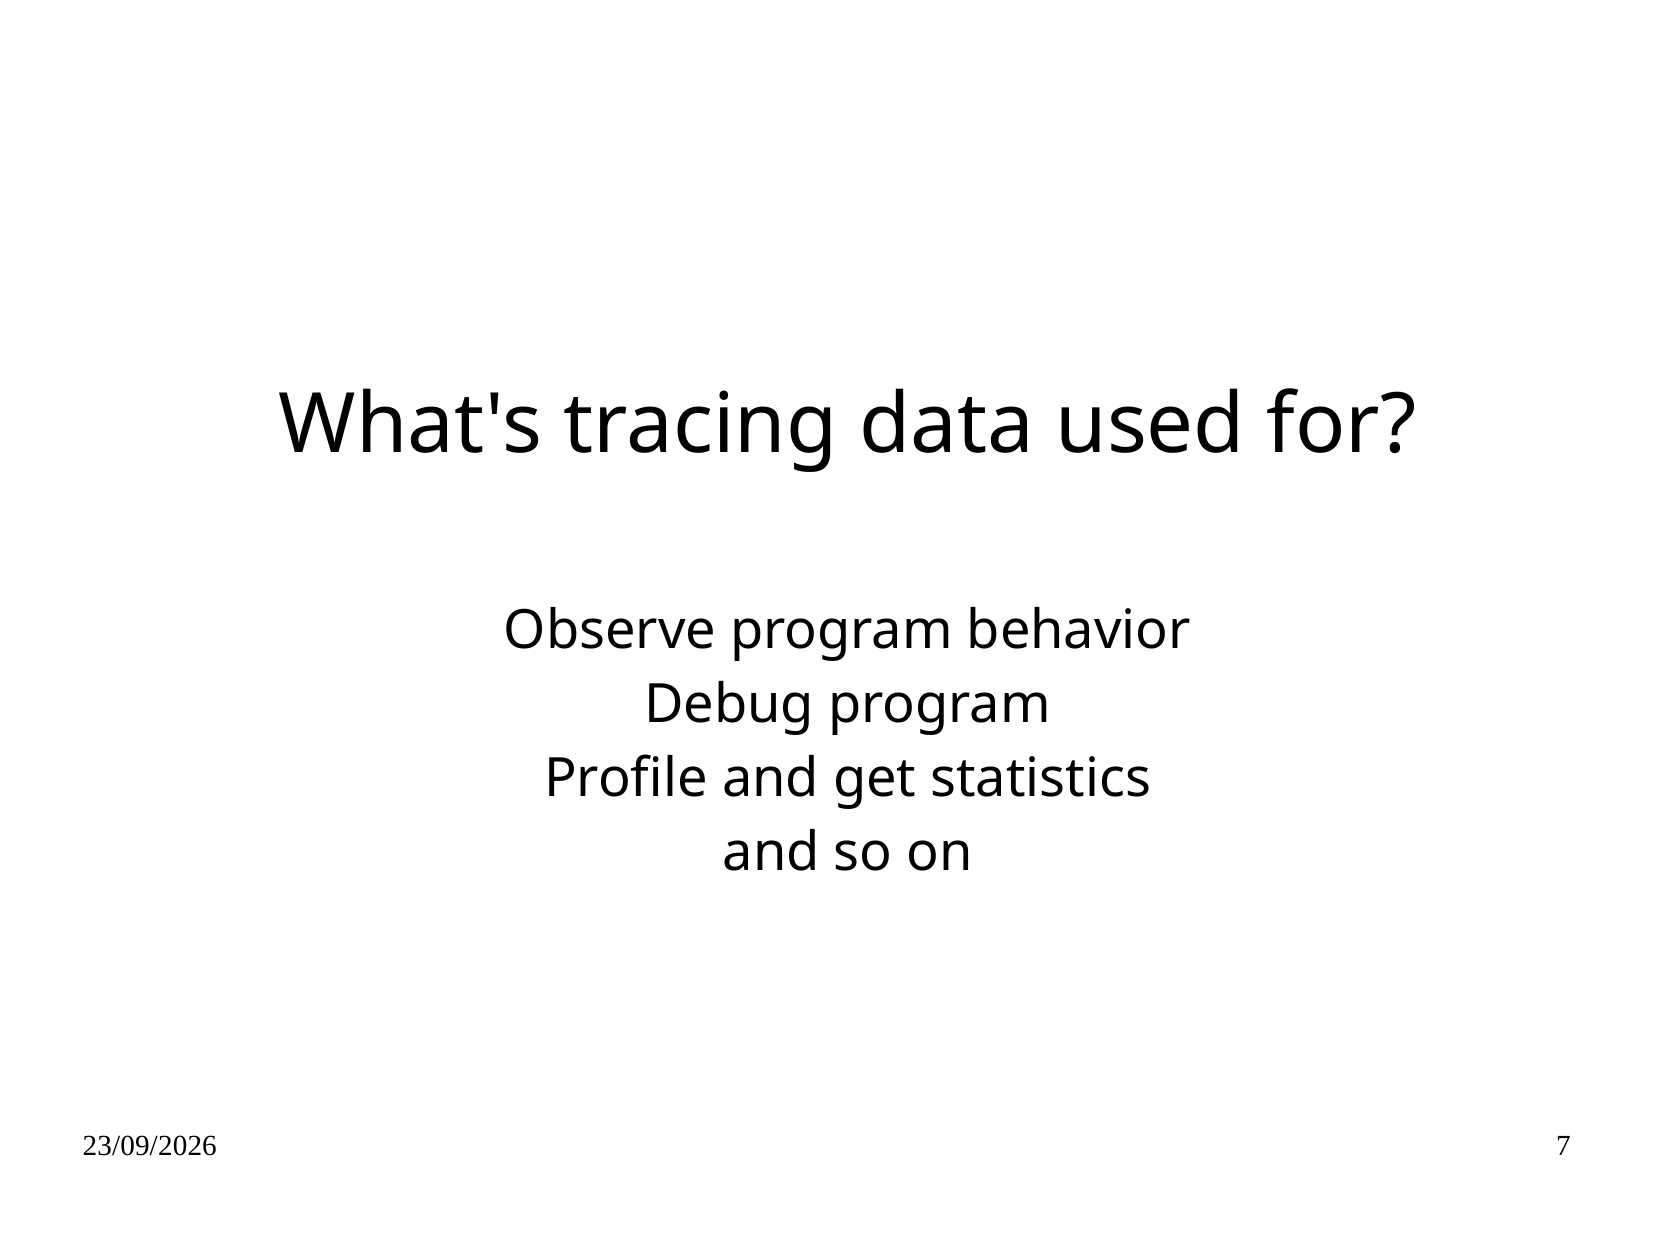

# What's tracing data used for?
Observe program behavior
Debug program
Profile and get statistics
and so on
7